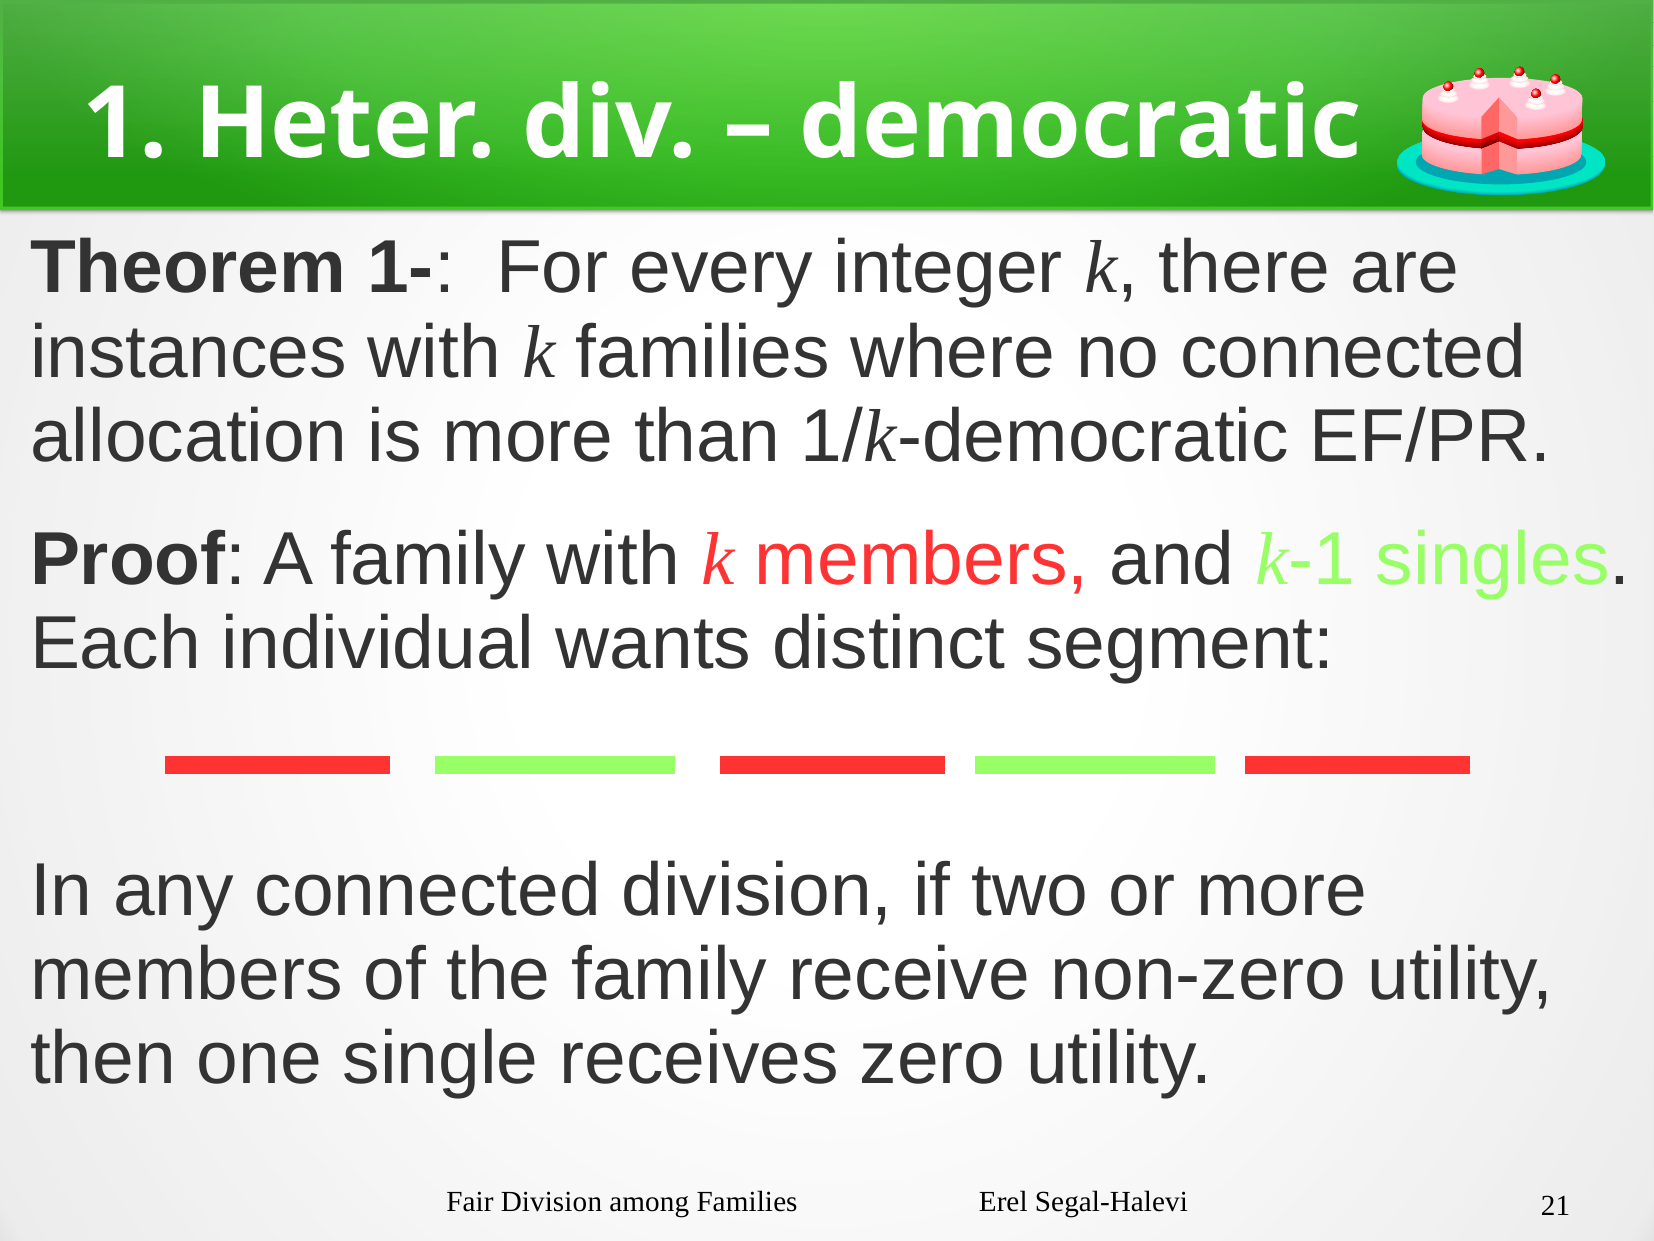

1. Heter. div. – democratic
# Theorem 1-: For every integer k, there are instances with k families where no connected allocation is more than 1/k-democratic EF/PR.
Proof: A family with k members, and k-1 singles. Each individual wants distinct segment:
In any connected division, if two or more members of the family receive non-zero utility, then one single receives zero utility.
Fair Division among Families Erel Segal-Halevi
21